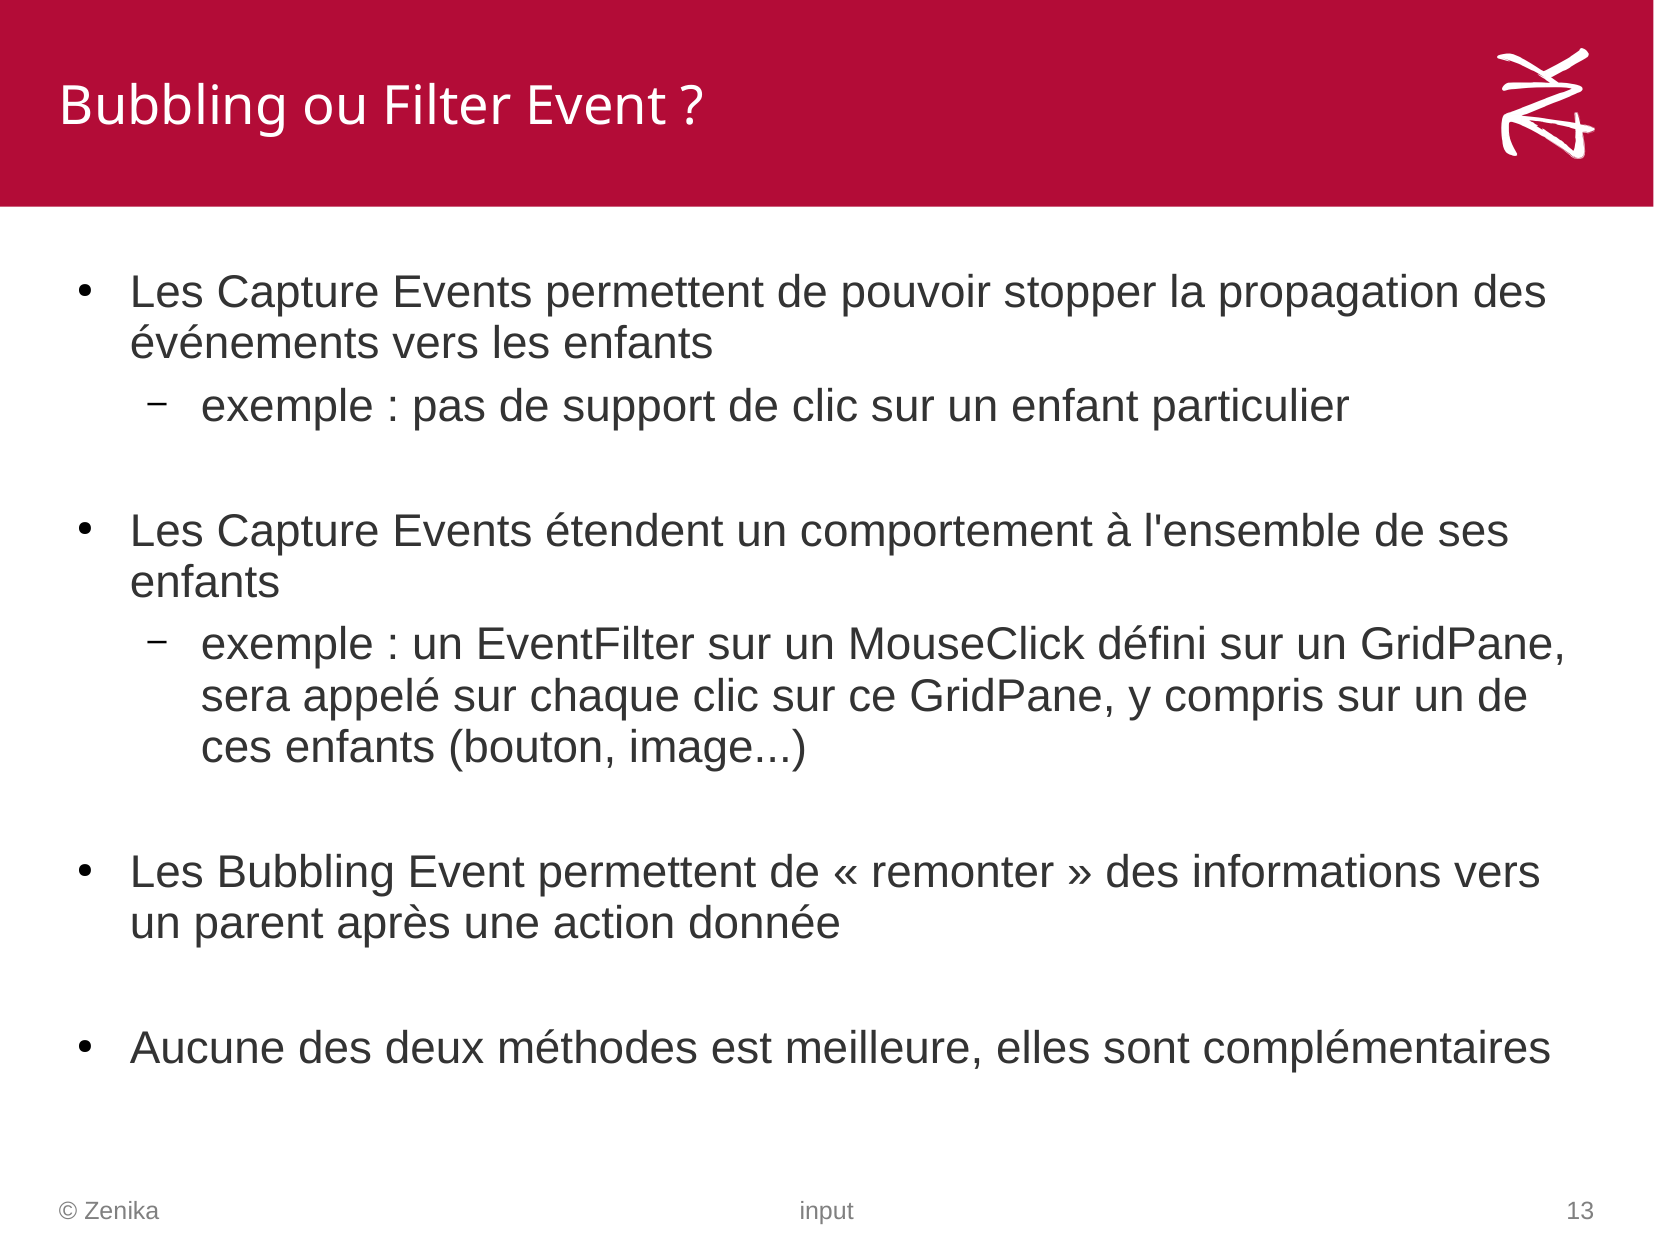

# Bubbling ou Filter Event ?
Les Capture Events permettent de pouvoir stopper la propagation des événements vers les enfants
exemple : pas de support de clic sur un enfant particulier
Les Capture Events étendent un comportement à l'ensemble de ses enfants
exemple : un EventFilter sur un MouseClick défini sur un GridPane, sera appelé sur chaque clic sur ce GridPane, y compris sur un de ces enfants (bouton, image...)
Les Bubbling Event permettent de « remonter » des informations vers un parent après une action donnée
Aucune des deux méthodes est meilleure, elles sont complémentaires